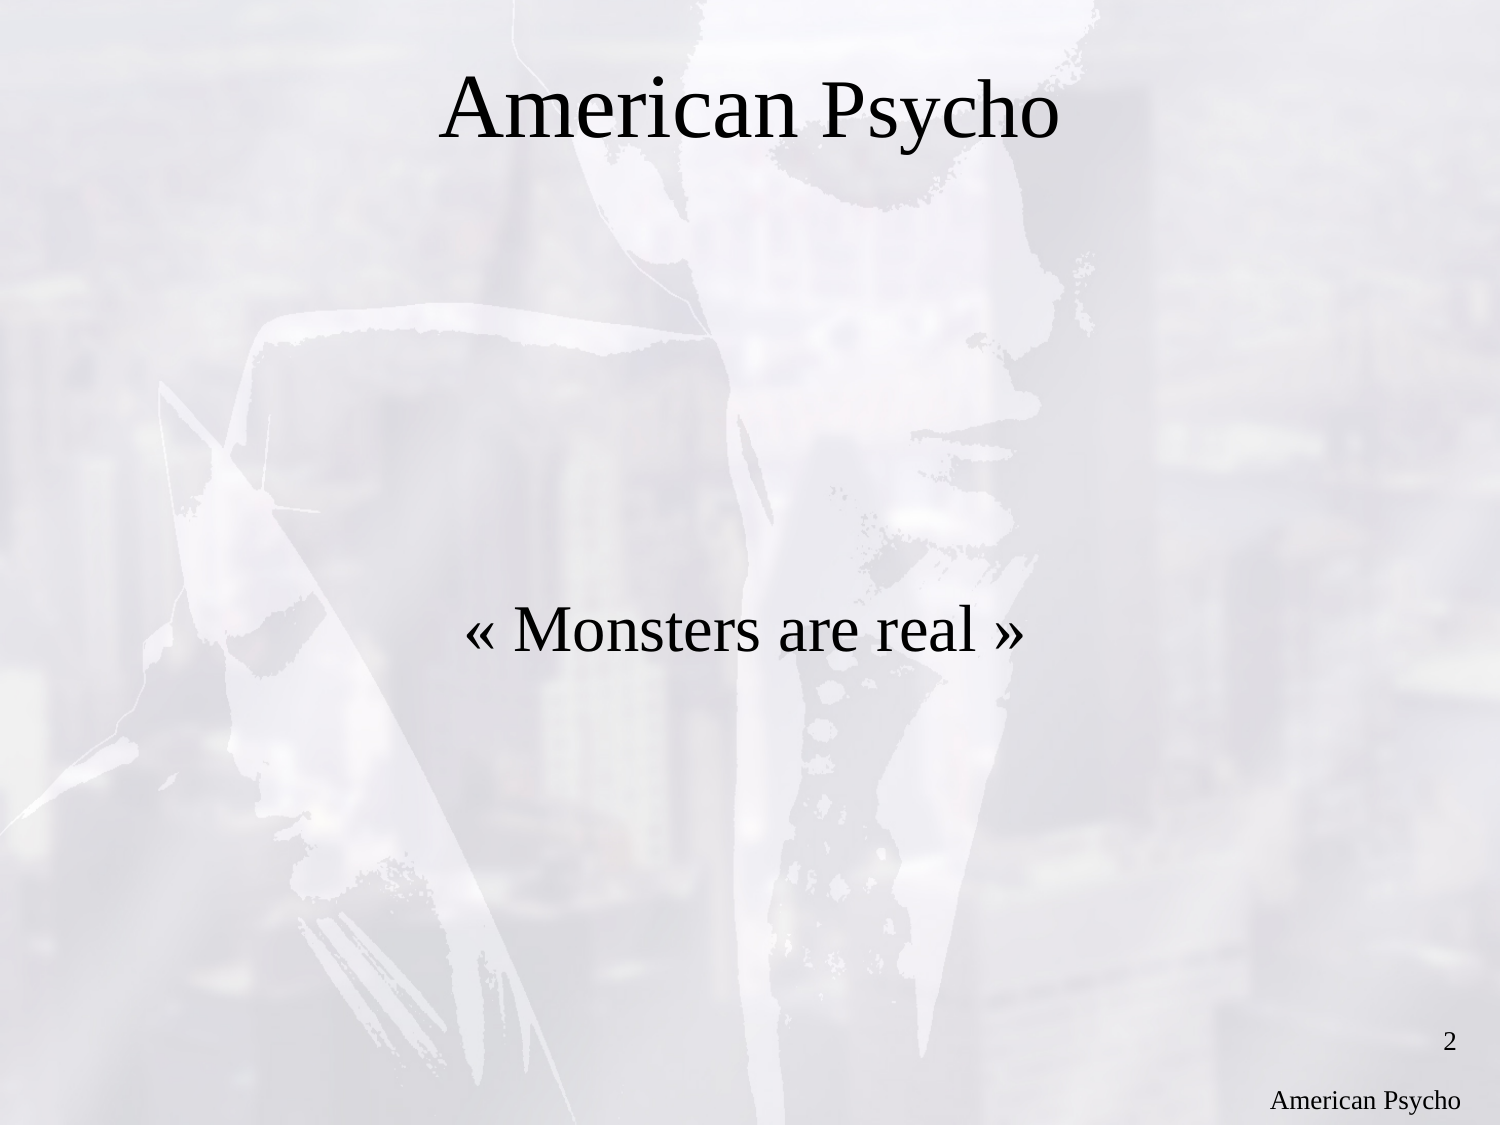

# American Psycho
« Monsters are real »
2
American Psycho